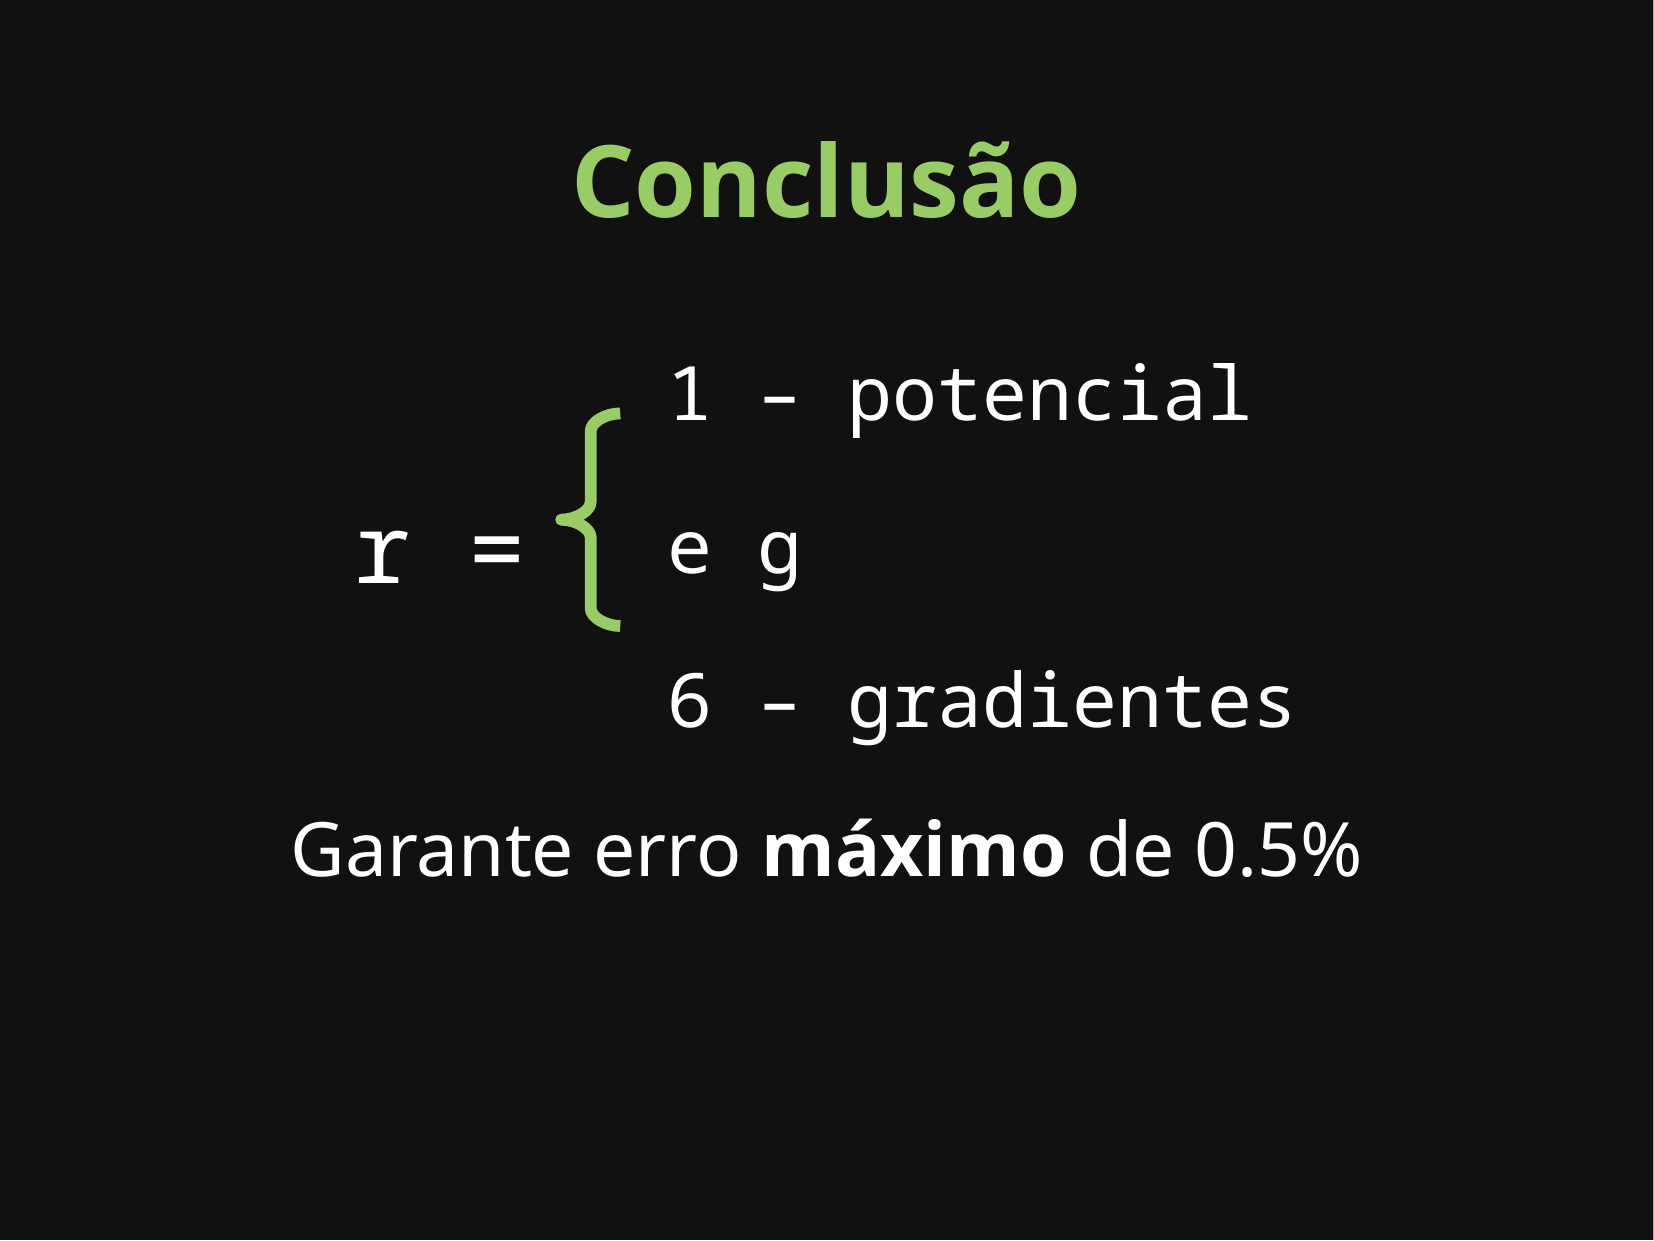

# Conclusão
1 – potencial e g
6 – gradientes
r =
Garante erro máximo de 0.5%